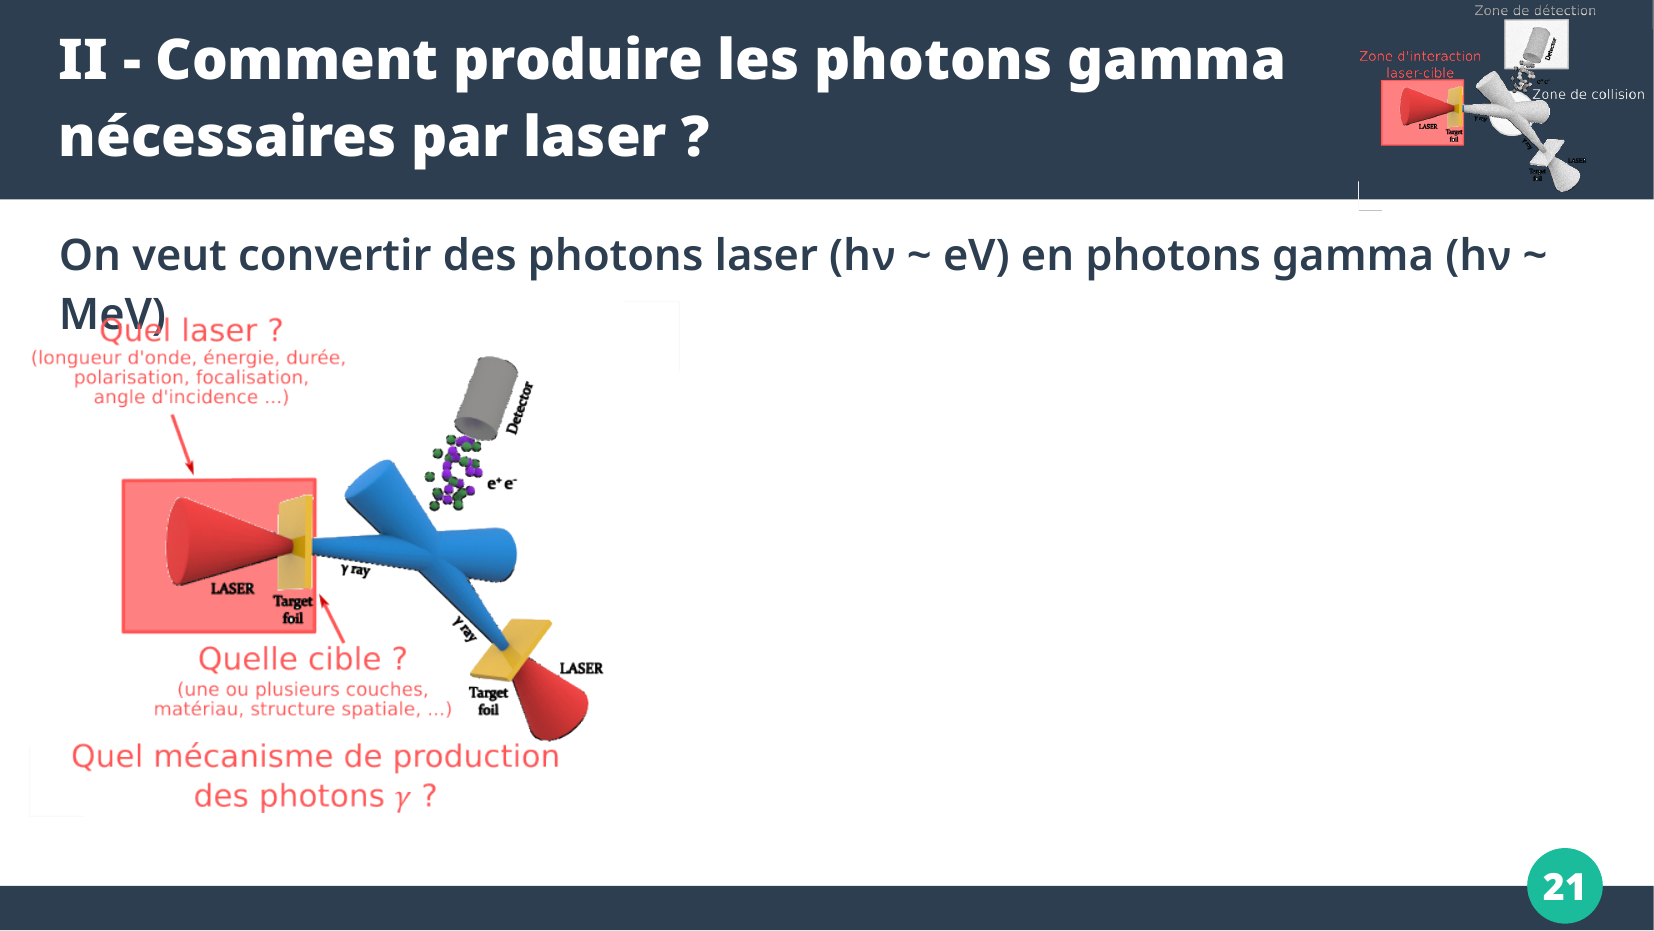

# II - Comment produire les photons gamma nécessaires par laser ?
On veut convertir des photons laser (hν ~ eV) en photons gamma (hν ~ MeV)